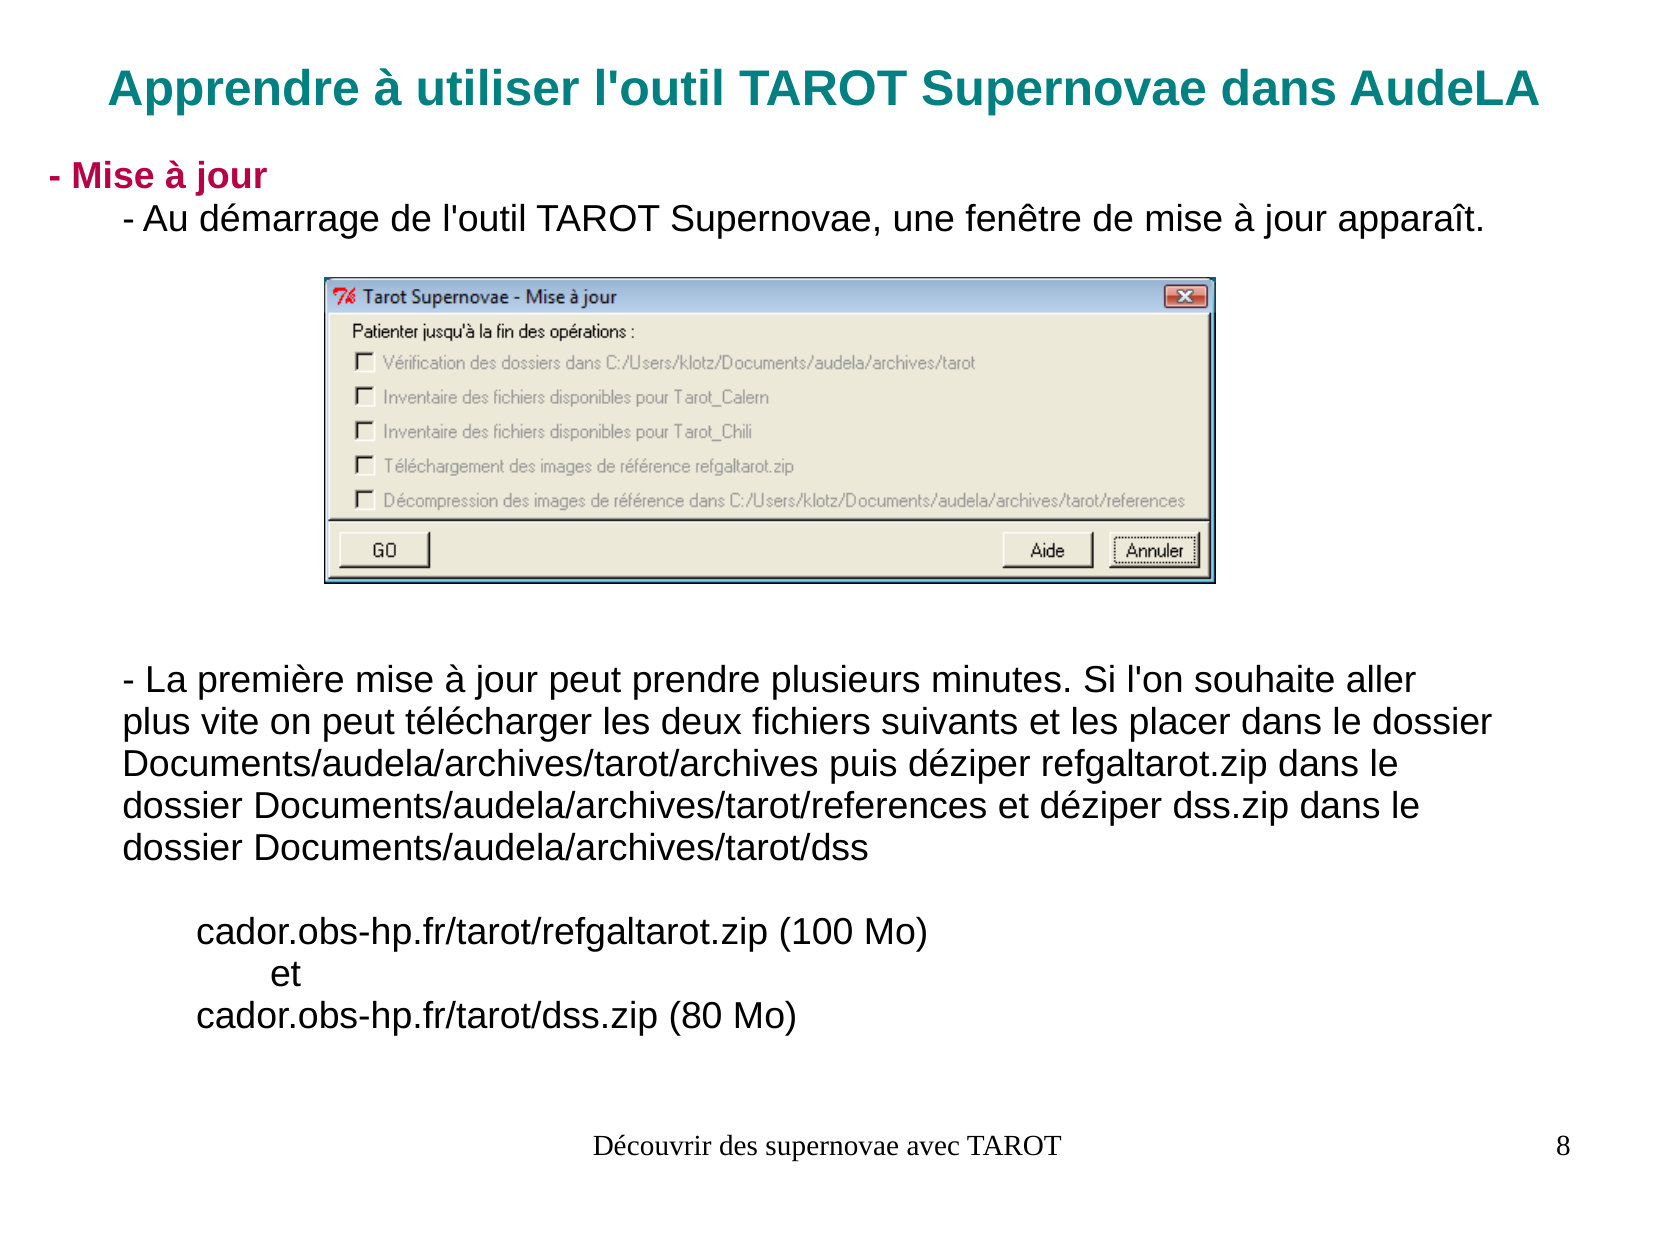

Apprendre à utiliser l'outil TAROT Supernovae dans AudeLA
- Mise à jour
	- Au démarrage de l'outil TAROT Supernovae, une fenêtre de mise à jour apparaît.
	- La première mise à jour peut prendre plusieurs minutes. Si l'on souhaite aller
	plus vite on peut télécharger les deux fichiers suivants et les placer dans le dossier
 Documents/audela/archives/tarot/archives puis déziper refgaltarot.zip dans le
	dossier Documents/audela/archives/tarot/references et déziper dss.zip dans le
	dossier Documents/audela/archives/tarot/dss
		cador.obs-hp.fr/tarot/refgaltarot.zip (100 Mo)
			et
		cador.obs-hp.fr/tarot/dss.zip (80 Mo)
Découvrir des supernovae avec TAROT
8